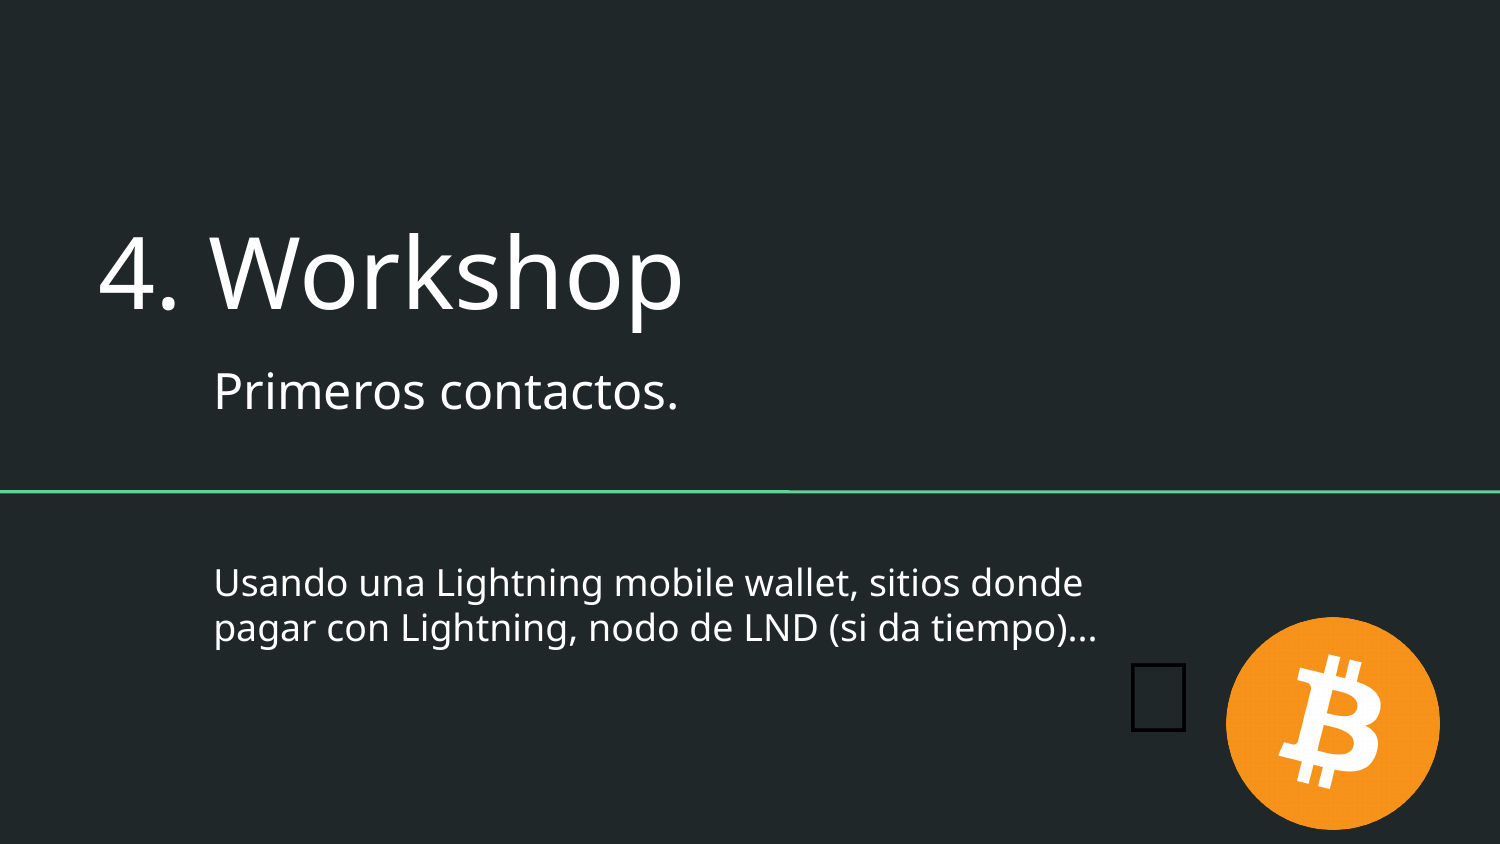

4. Workshop
Primeros contactos.
Usando una Lightning mobile wallet, sitios donde pagar con Lightning, nodo de LND (si da tiempo)...
💪